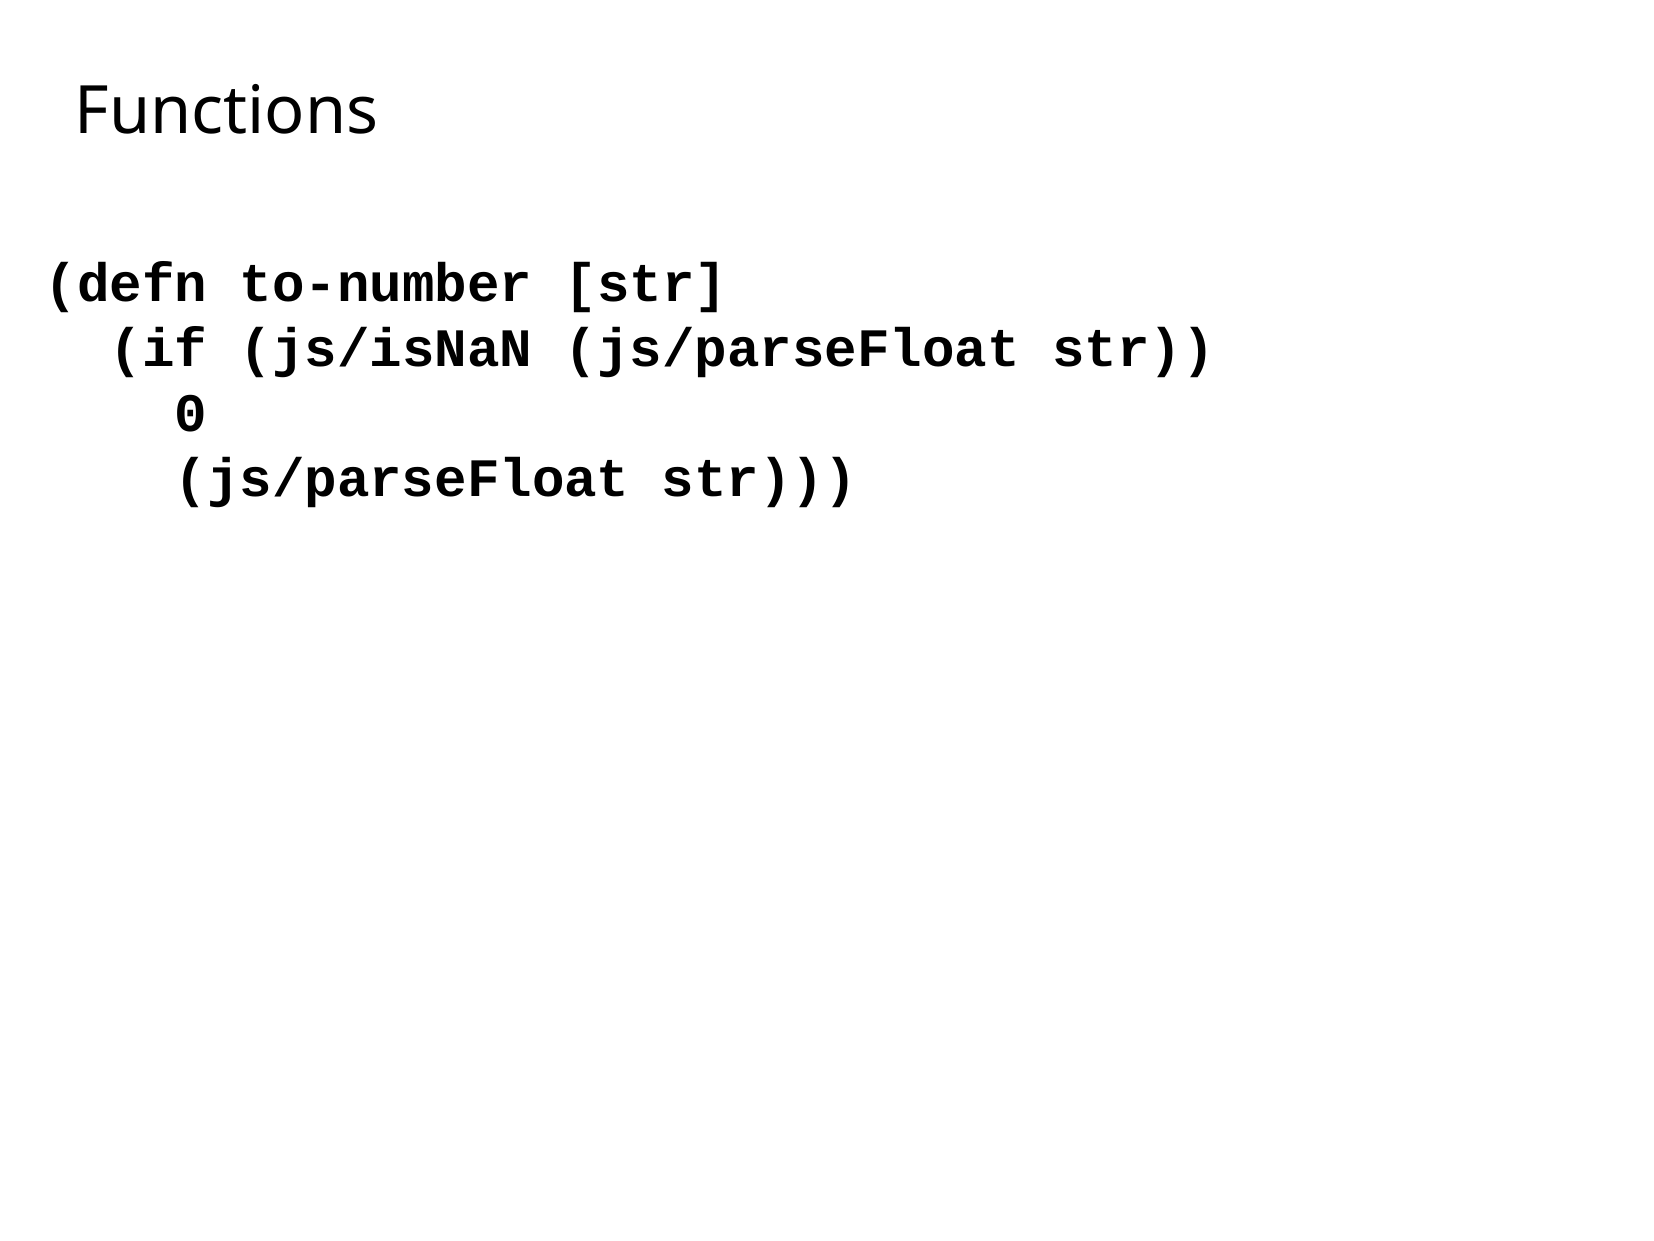

Functions
(defn to-number [str]
 (if (js/isNaN (js/parseFloat str))
 0
 (js/parseFloat str)))